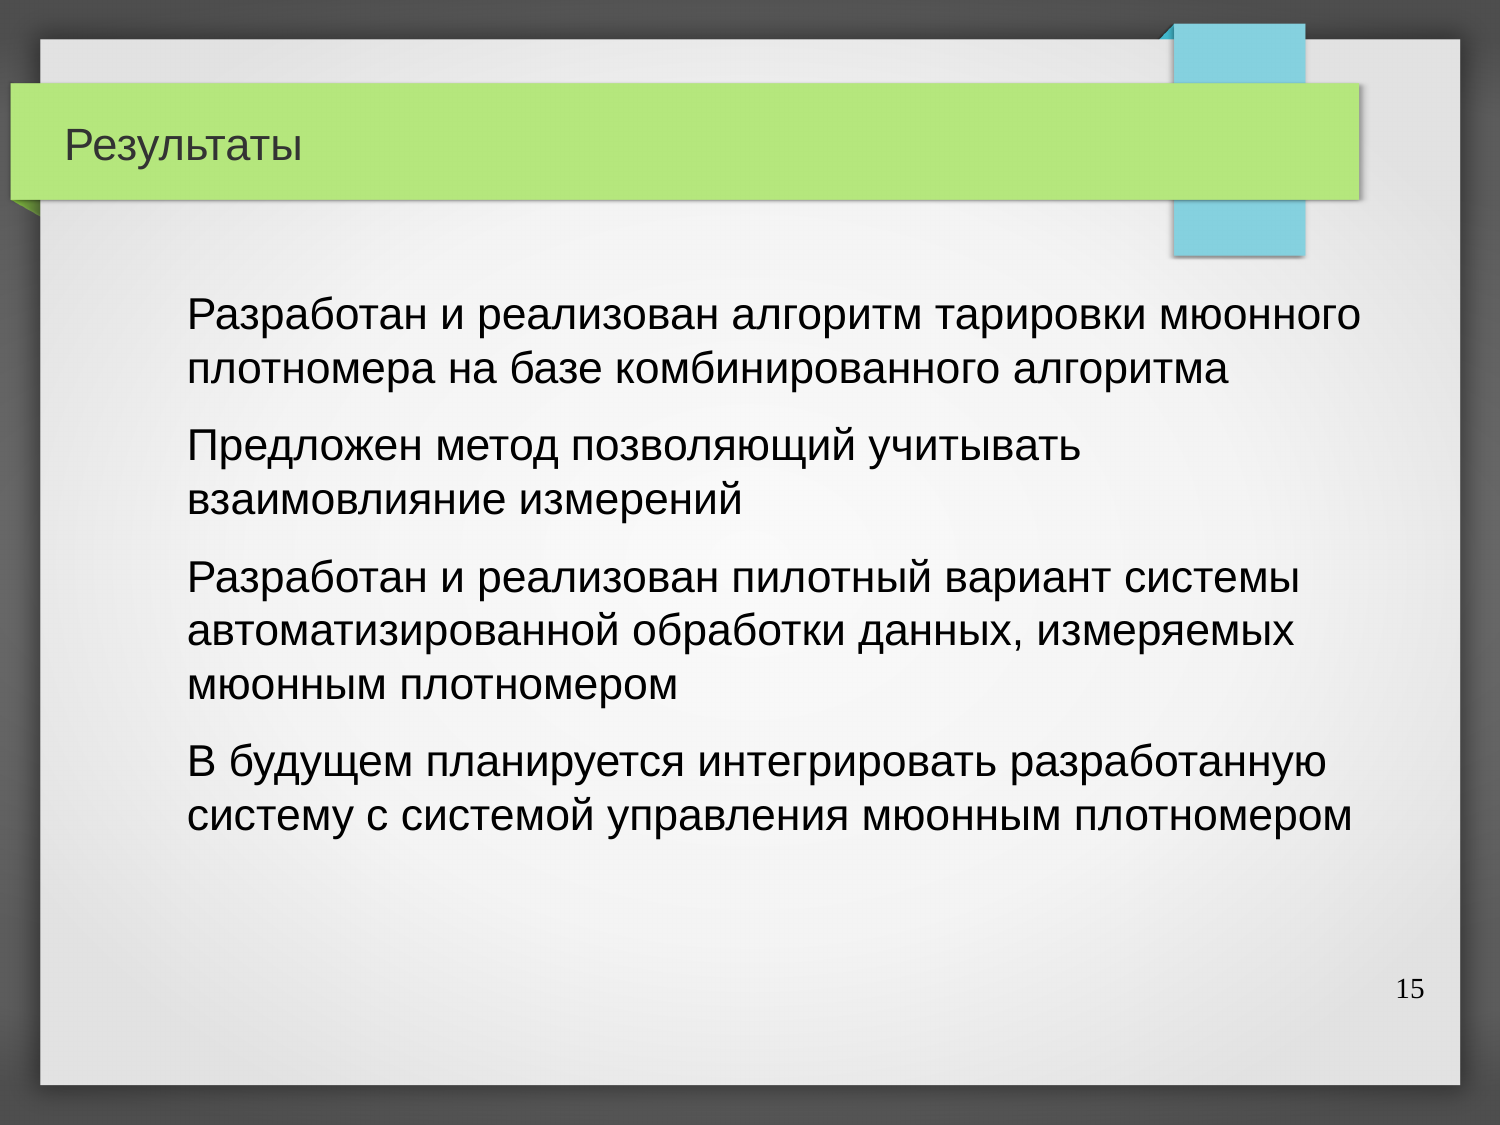

# Результаты
Разработан и реализован алгоритм тарировки мюонного плотномера на базе комбинированного алгоритма
Предложен метод позволяющий учитывать взаимовлияние измерений
Разработан и реализован пилотный вариант системы автоматизированной обработки данных, измеряемых мюонным плотномером
В будущем планируется интегрировать разработанную систему с системой управления мюонным плотномером
15